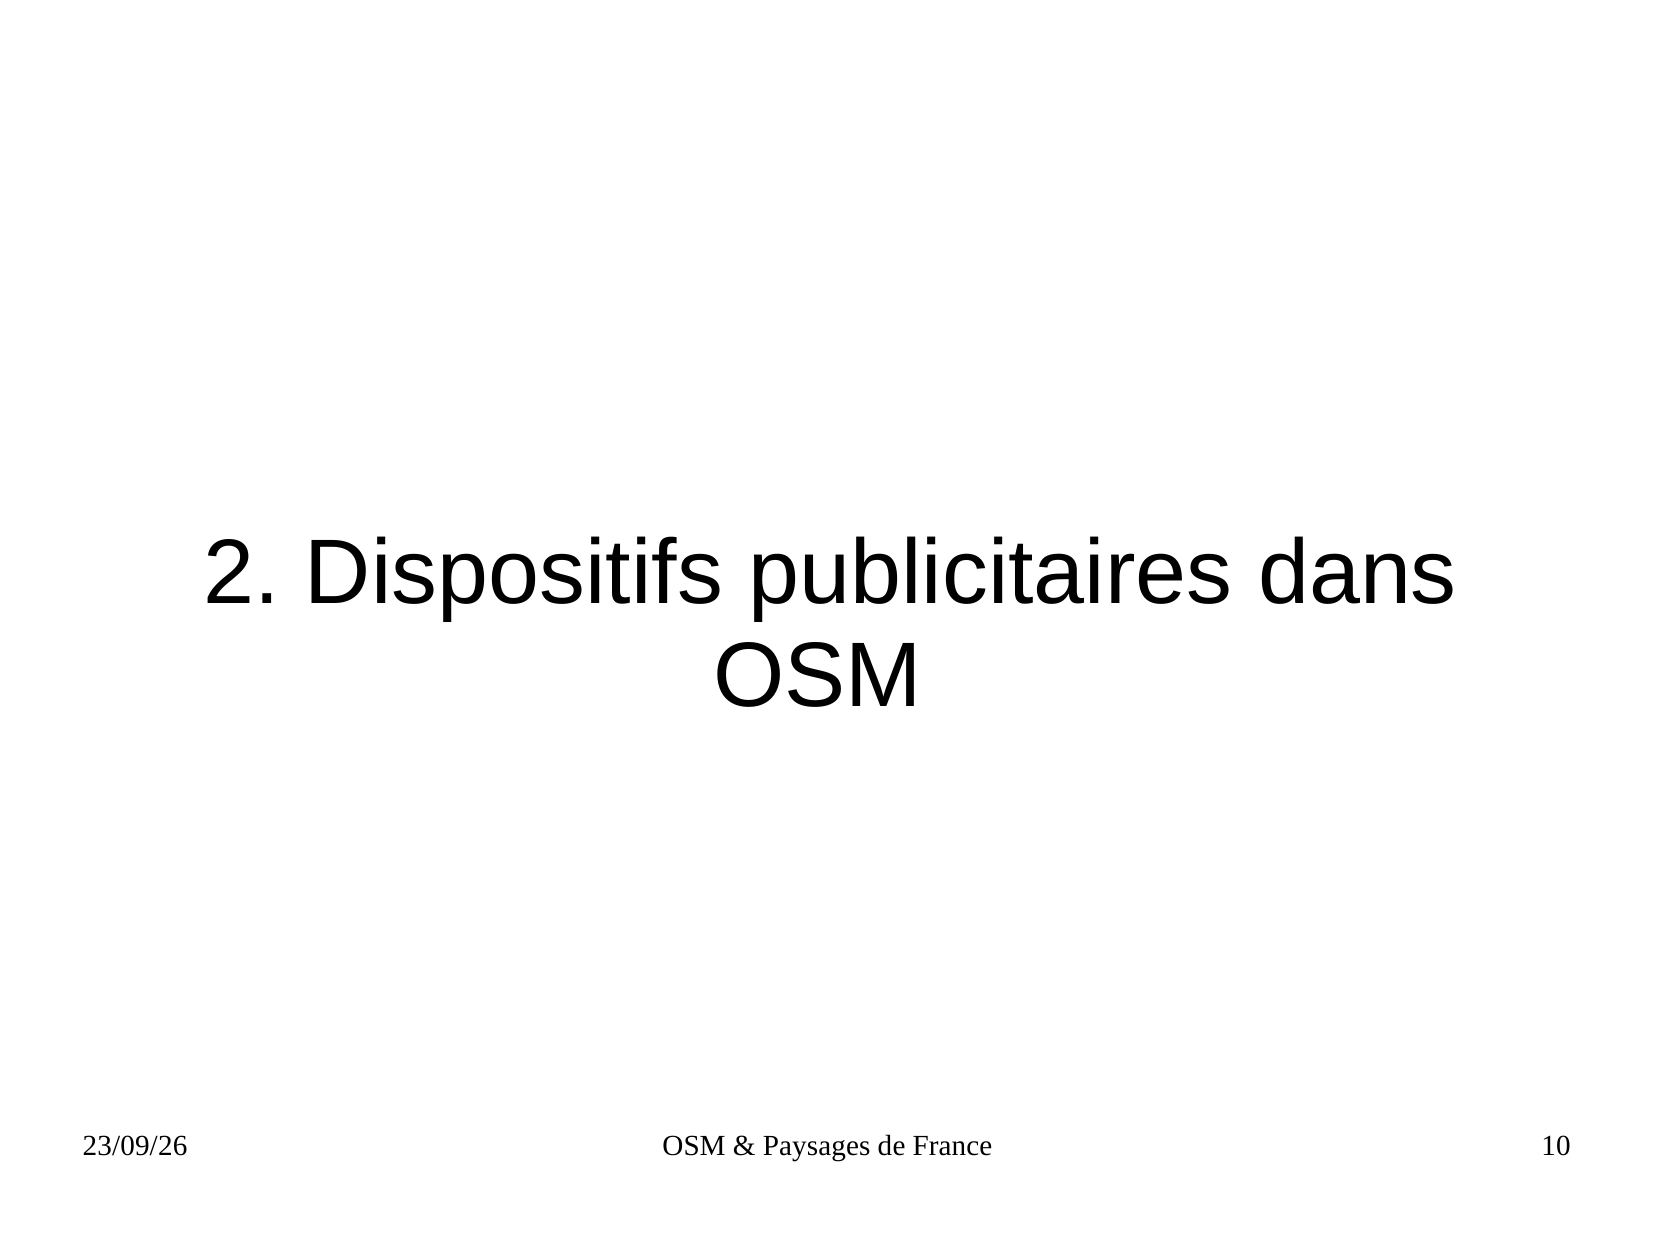

#
2. Dispositifs publicitaires dans OSM
OSM & Paysages de France
10